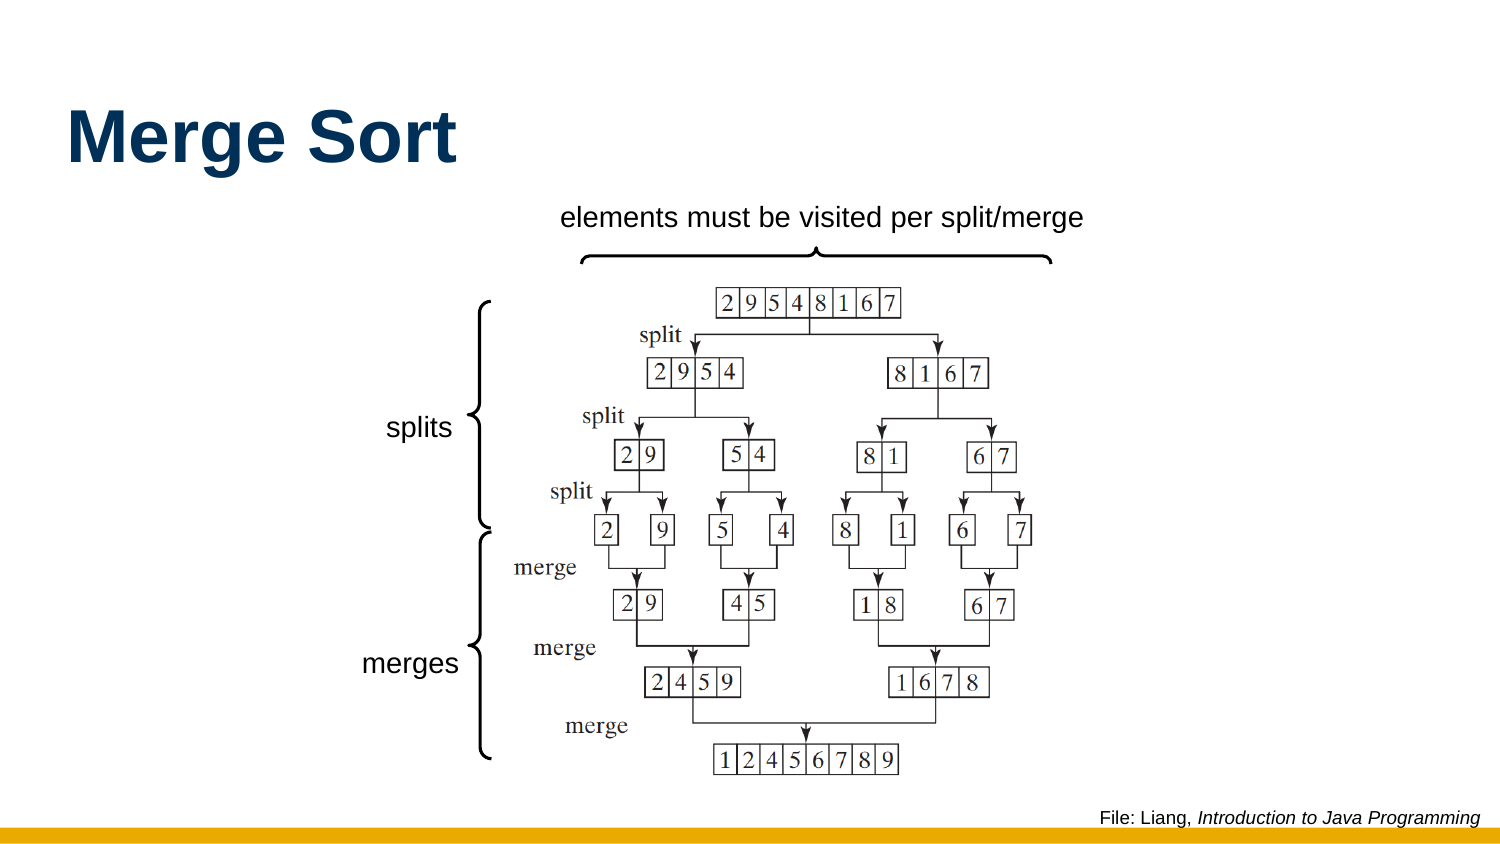

# Merge Sort
 elements must be visited per split/merge
splits
merges
File: Liang, Introduction to Java Programming